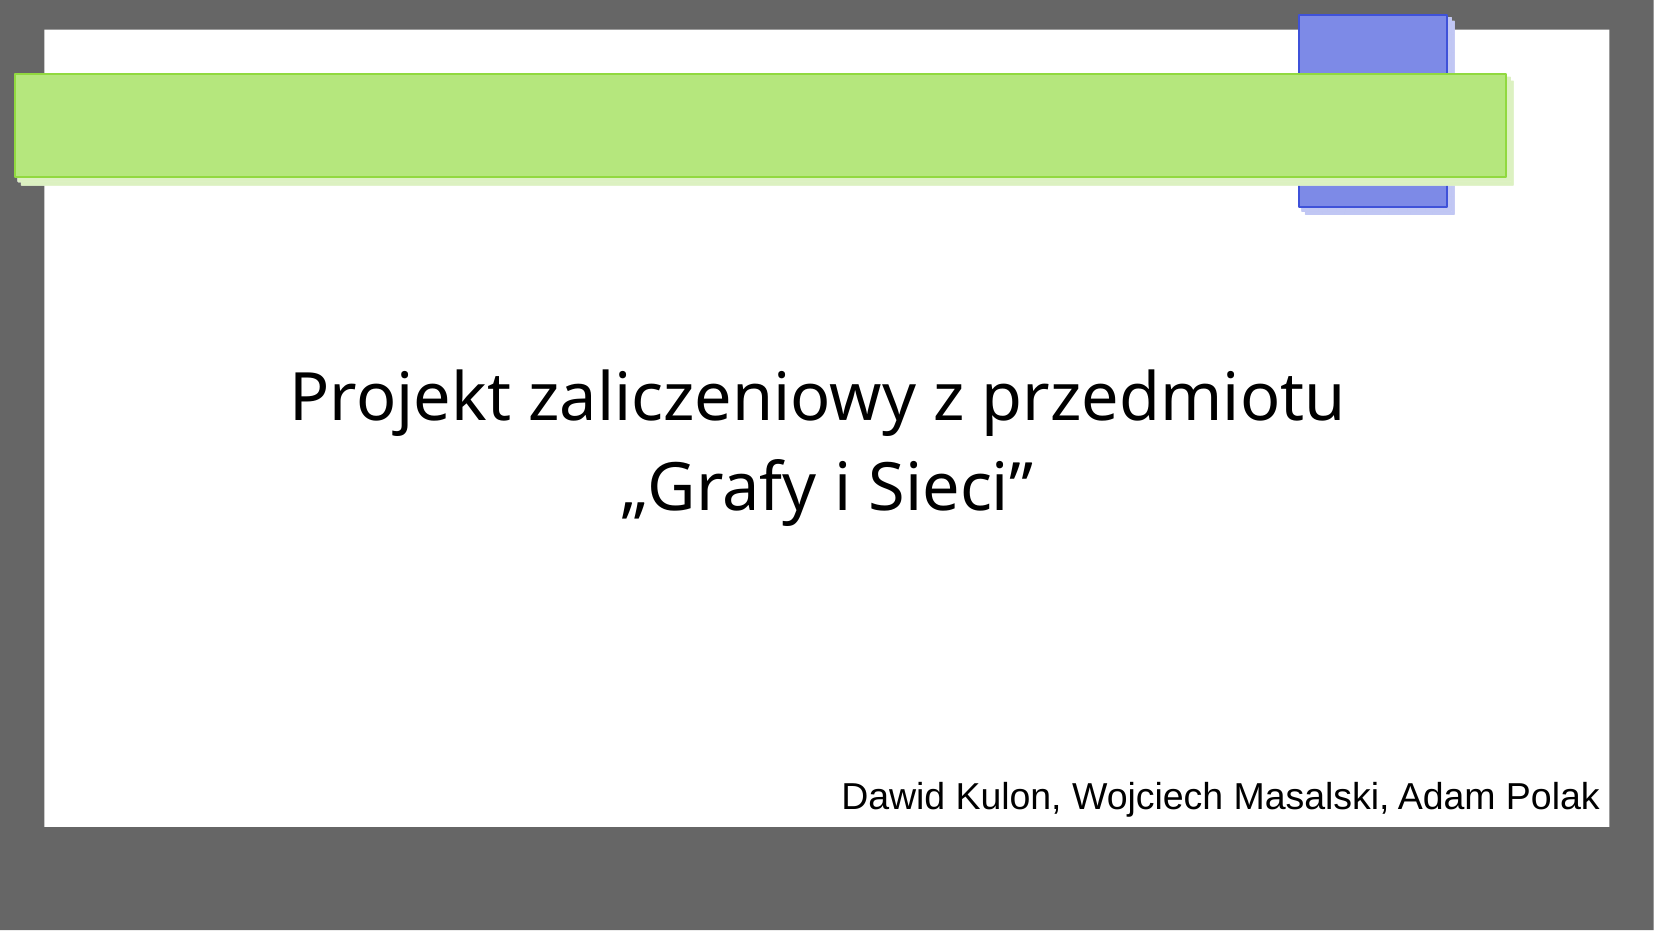

# Projekt zaliczeniowy z przedmiotu
„Grafy i Sieci”
Dawid Kulon, Wojciech Masalski, Adam Polak